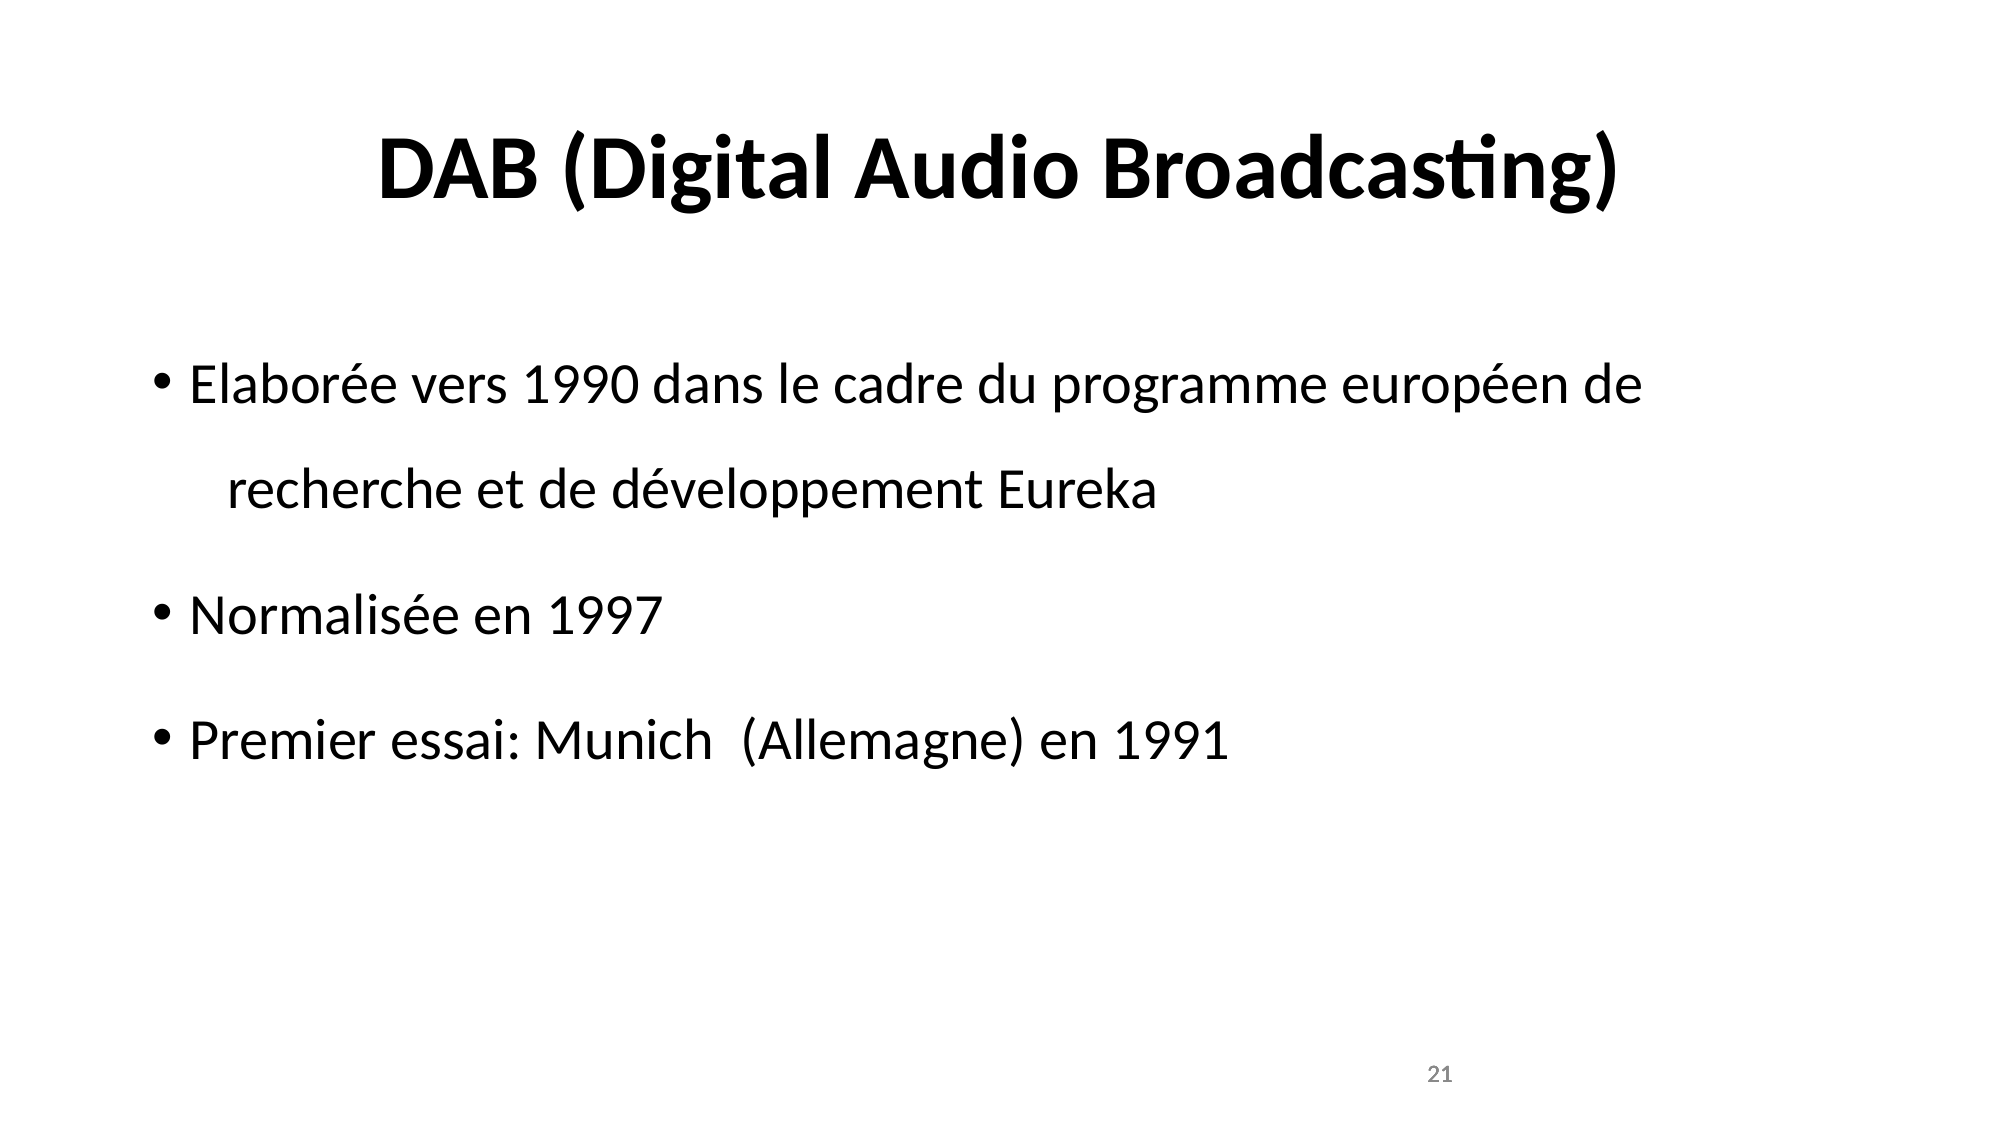

# DAB (Digital Audio Broadcasting)
Elaborée vers 1990 dans le cadre du programme européen de recherche et de développement Eureka
Normalisée en 1997
Premier essai: Munich (Allemagne) en 1991
21
21
21
21